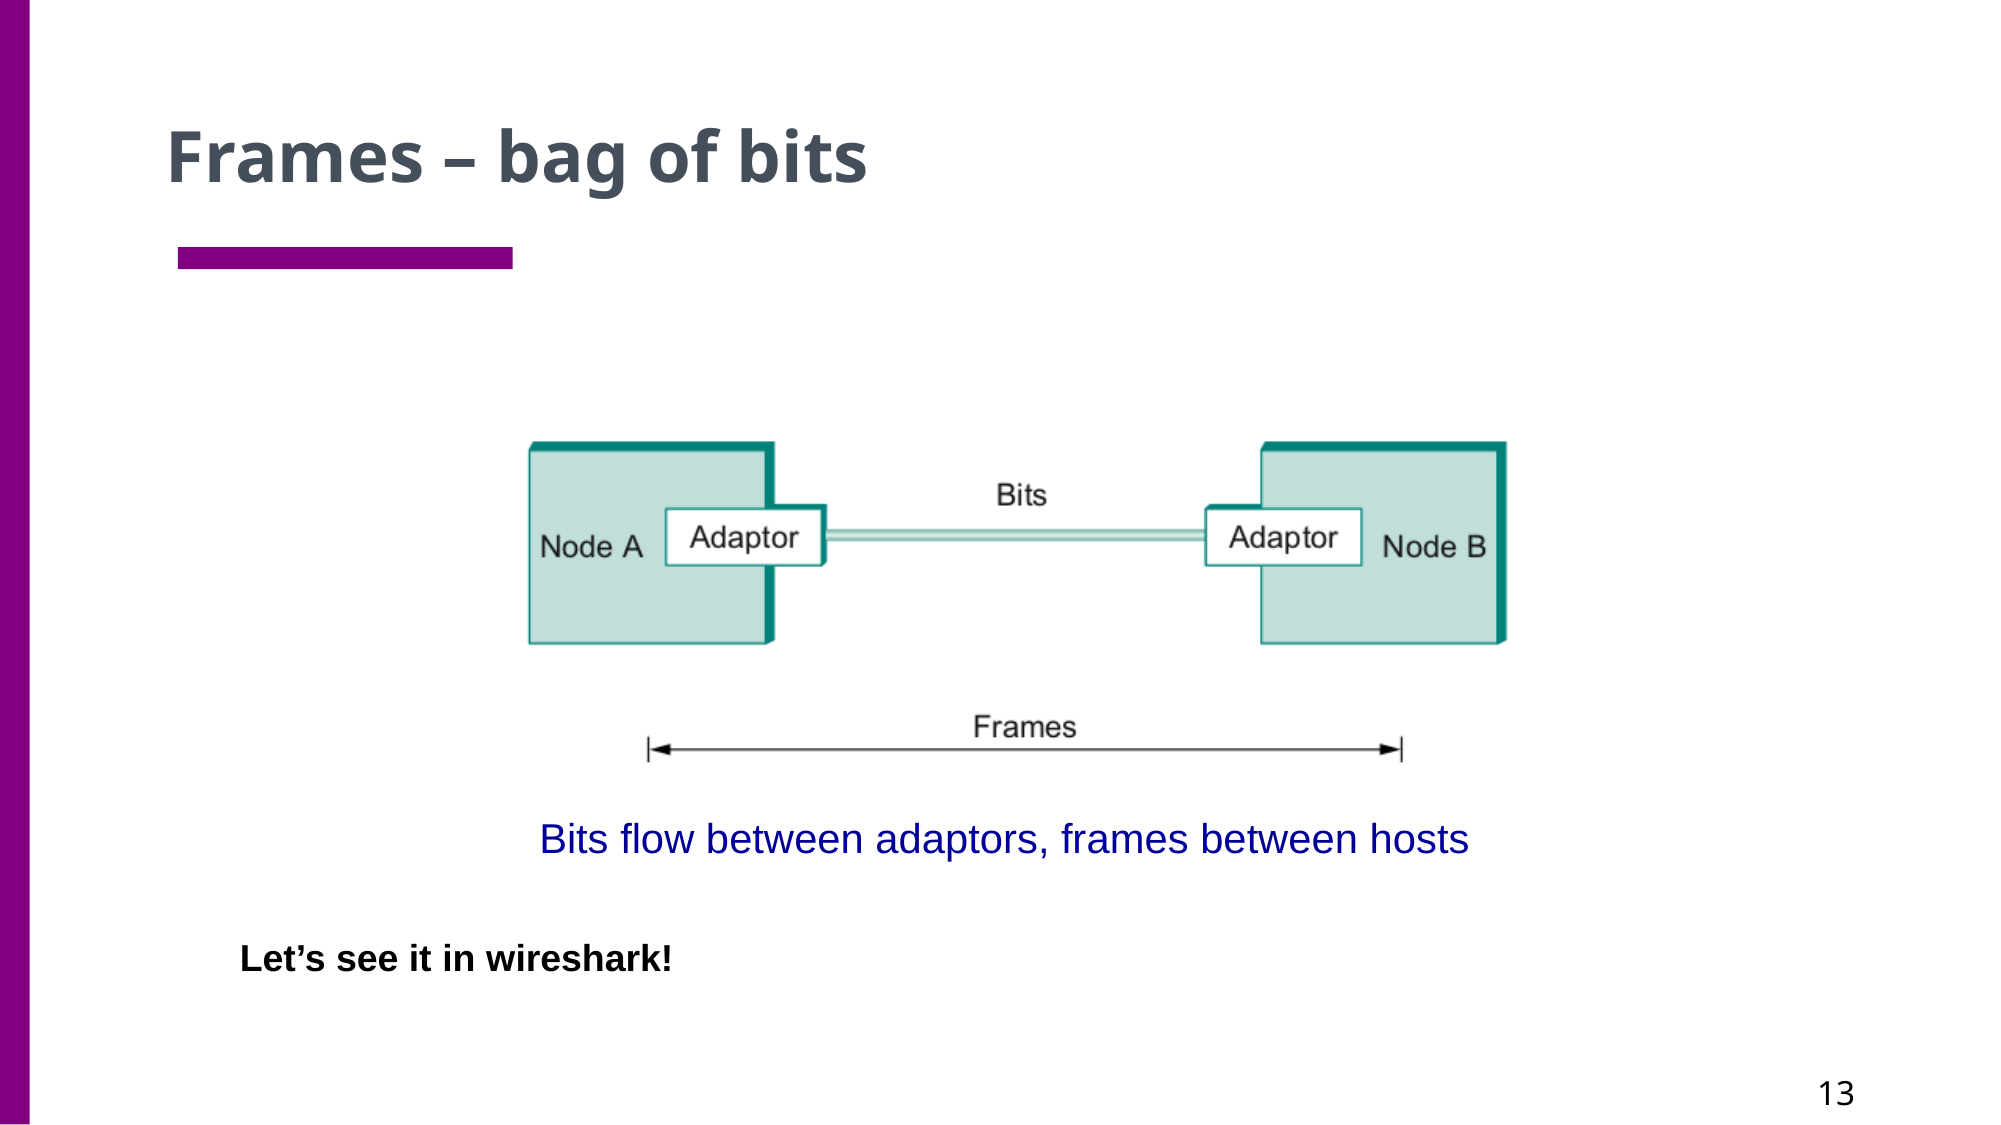

Frames – bag of bits
Bits flow between adaptors, frames between hosts
Let’s see it in wireshark!